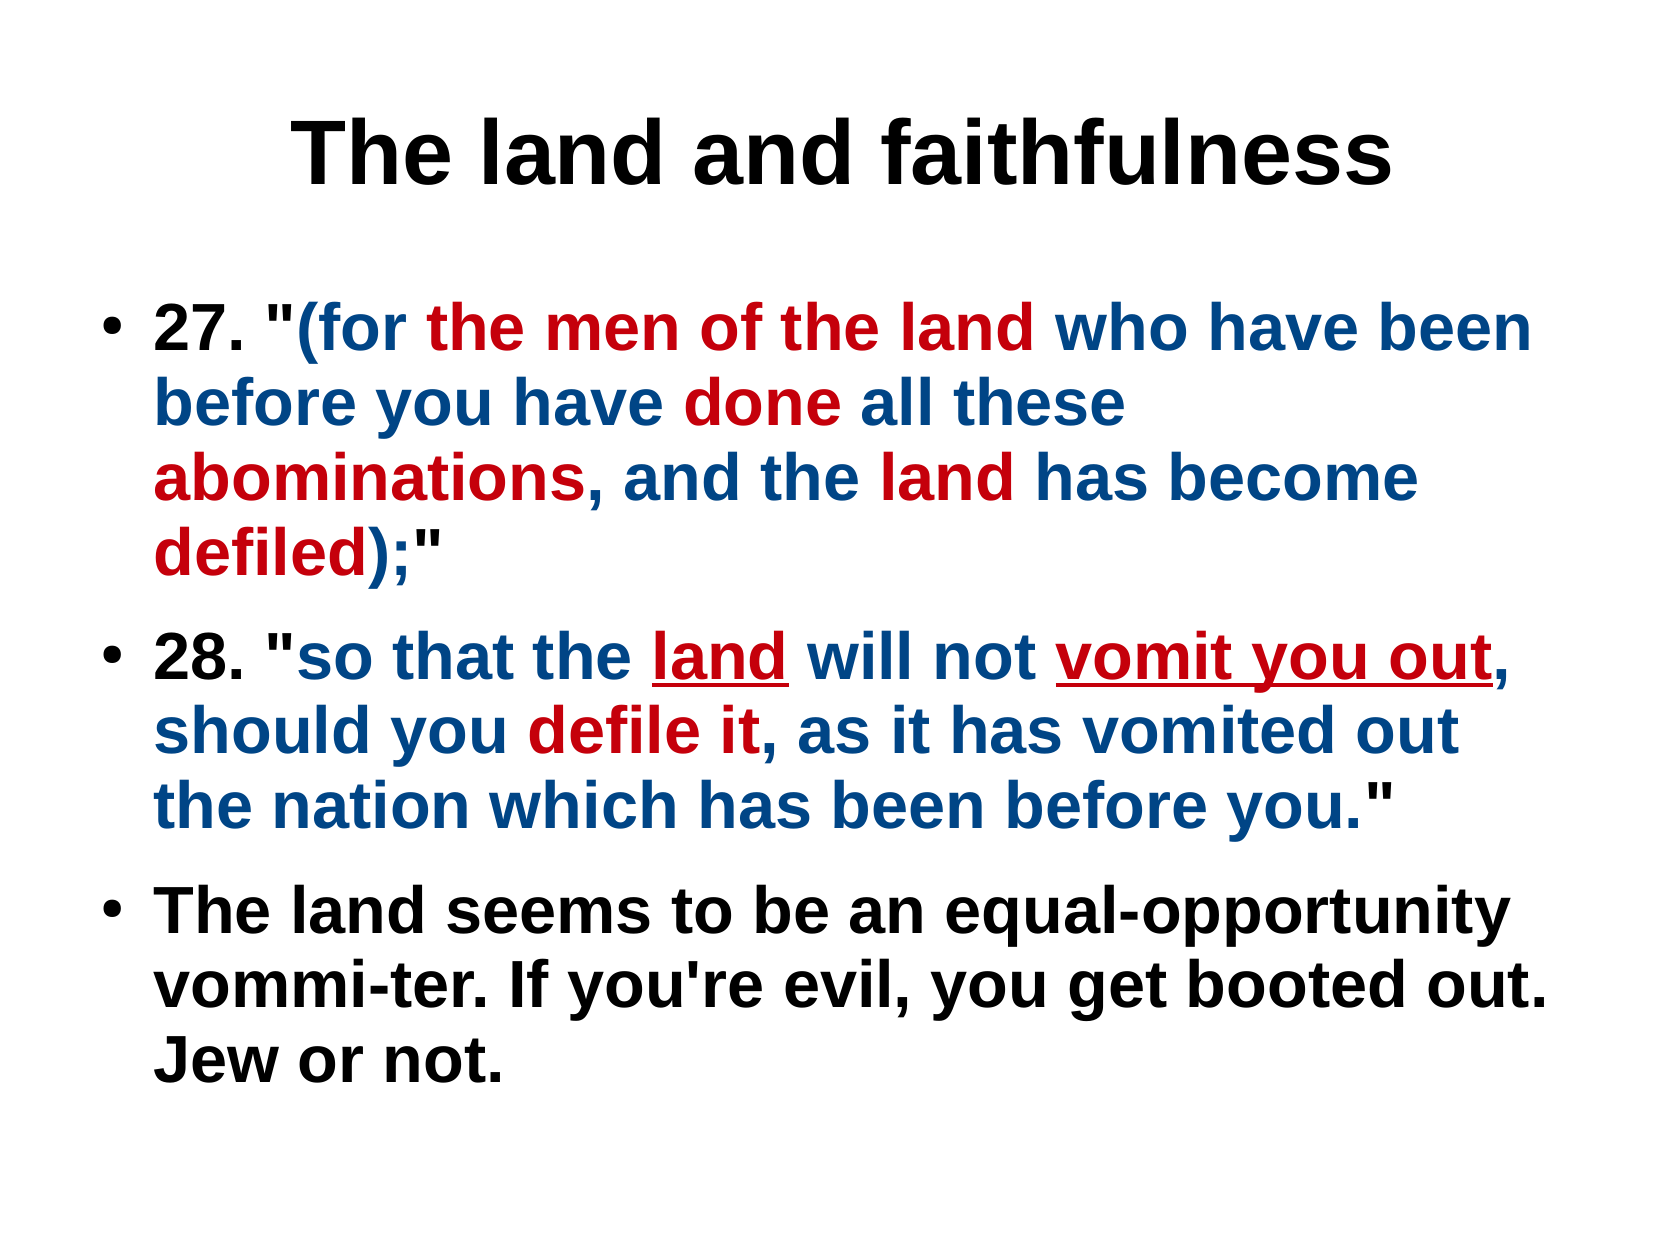

# The land and faithfulness
27. "(for the men of the land who have been before you have done all these abominations, and the land has become defiled);"
28. "so that the land will not vomit you out, should you defile it, as it has vomited out the nation which has been before you."
The land seems to be an equal-opportunity vommi-ter. If you're evil, you get booted out.
Jew or not.